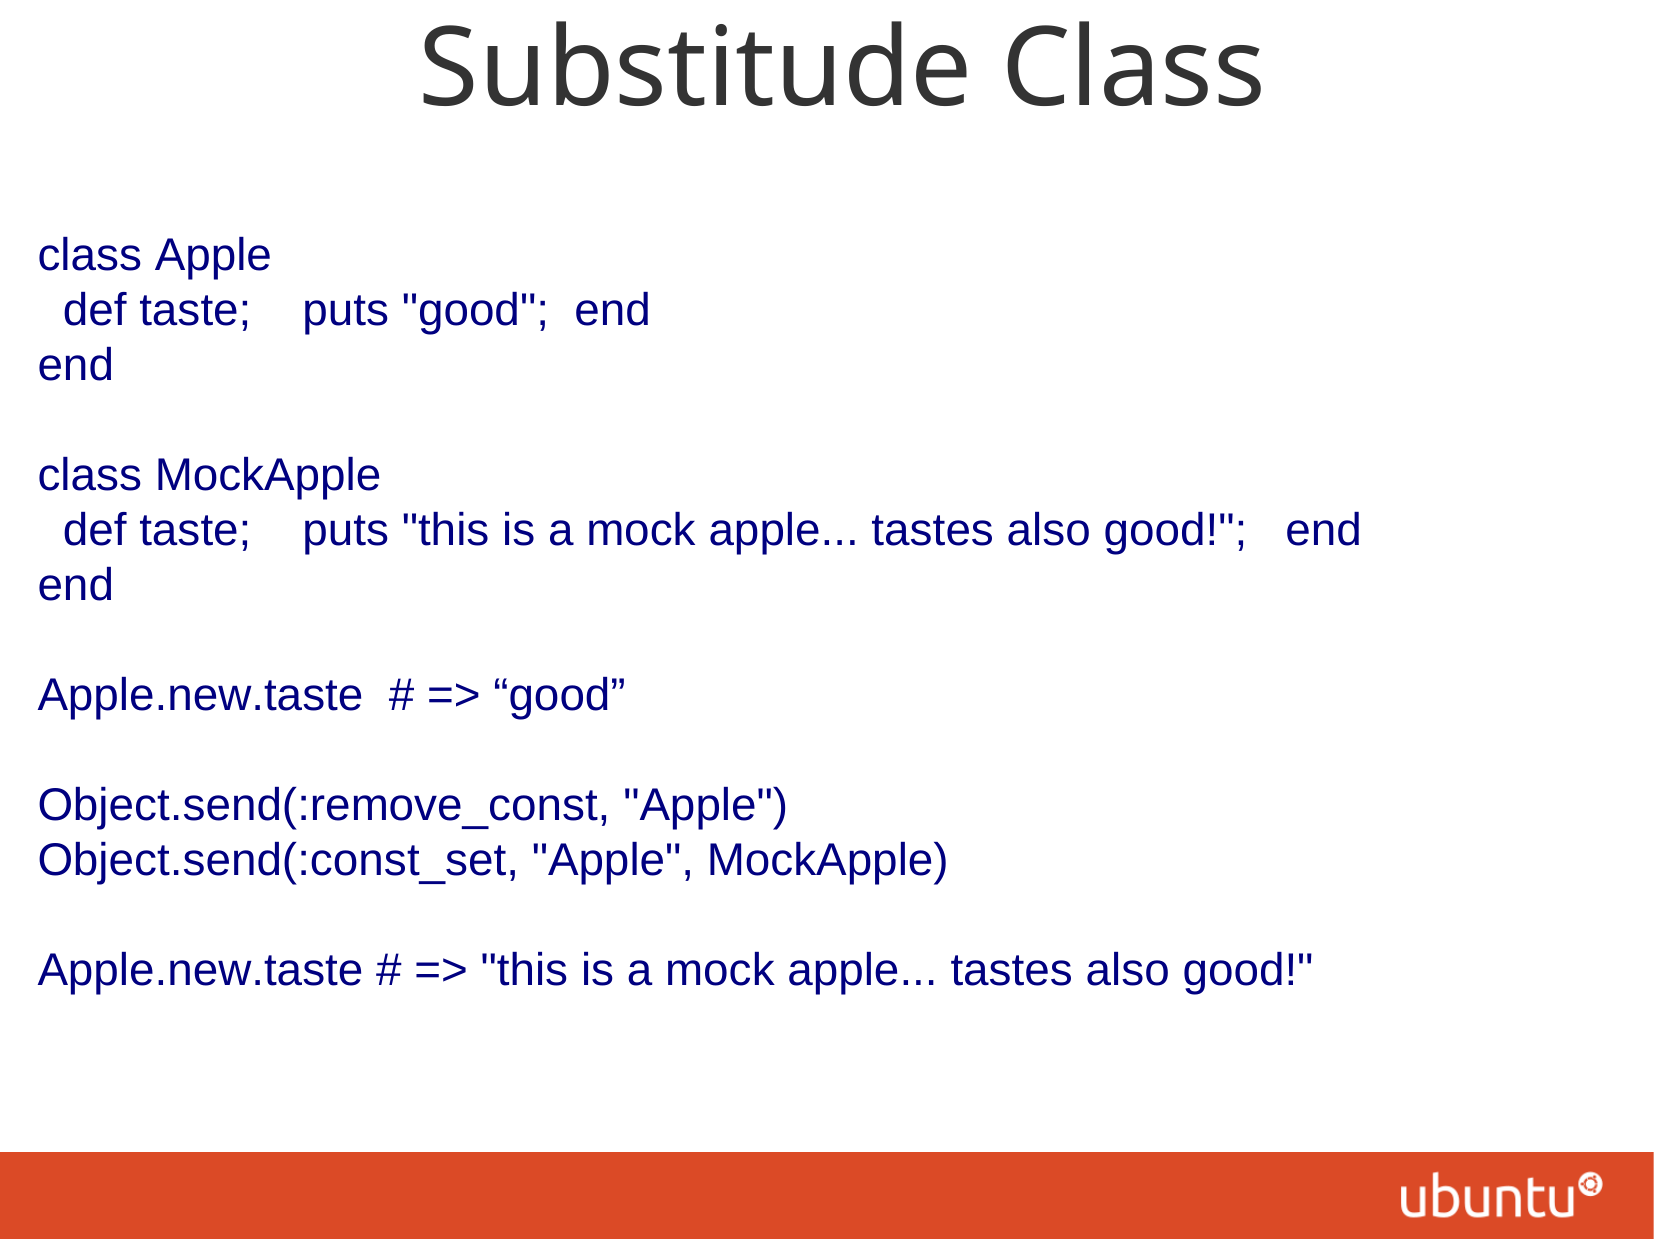

# Substitude Class
class Apple
 def taste; puts "good"; end
end
class MockApple
 def taste; puts "this is a mock apple... tastes also good!"; end
end
Apple.new.taste # => “good”
Object.send(:remove_const, "Apple")
Object.send(:const_set, "Apple", MockApple)
Apple.new.taste # => "this is a mock apple... tastes also good!"